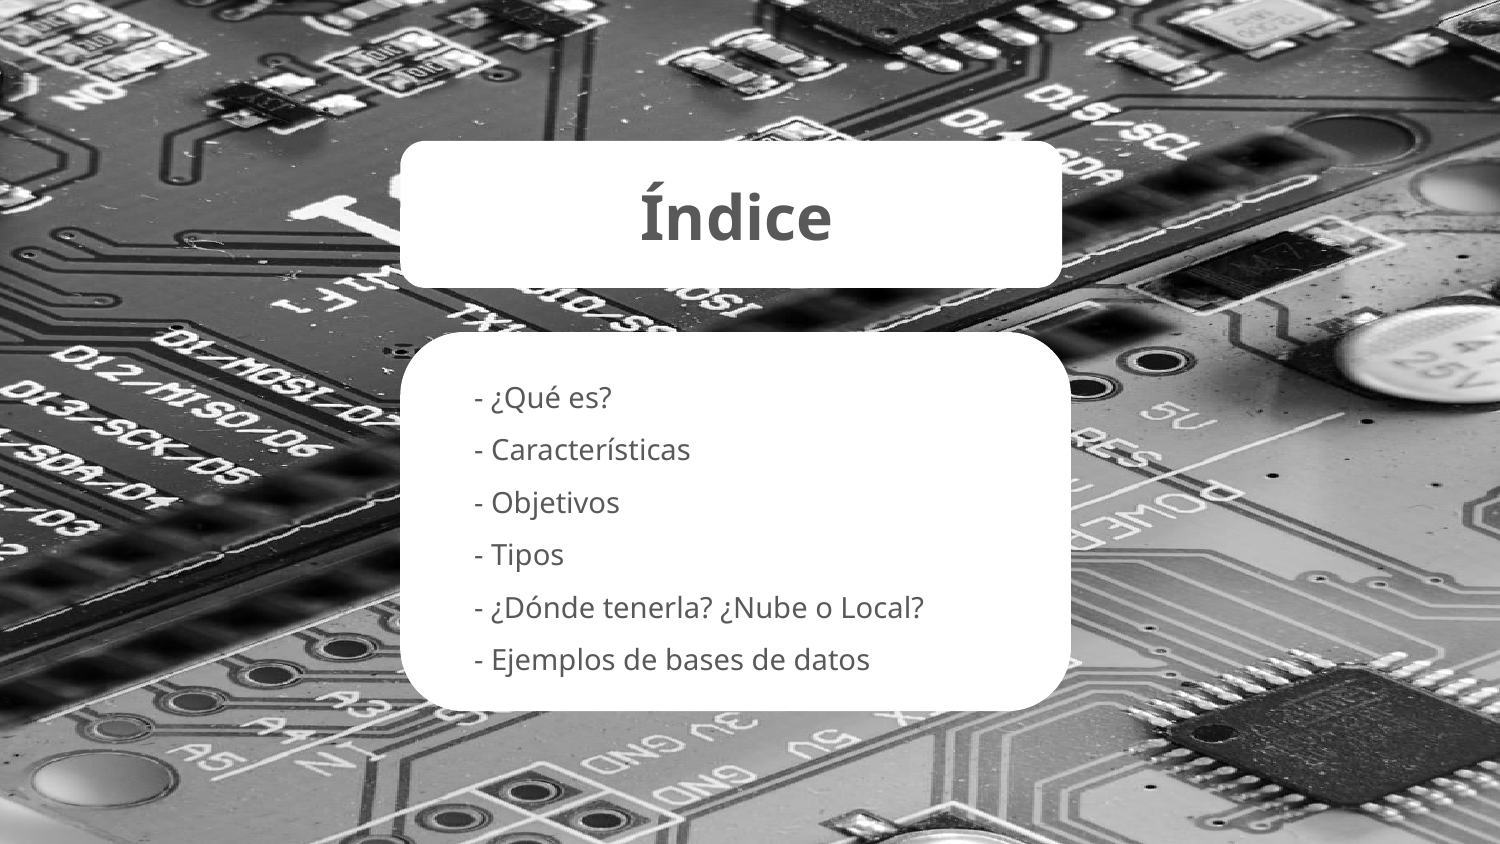

Índice
- ¿Qué es?
- Características
- Objetivos
- Tipos
- ¿Dónde tenerla? ¿Nube o Local?
- Ejemplos de bases de datos